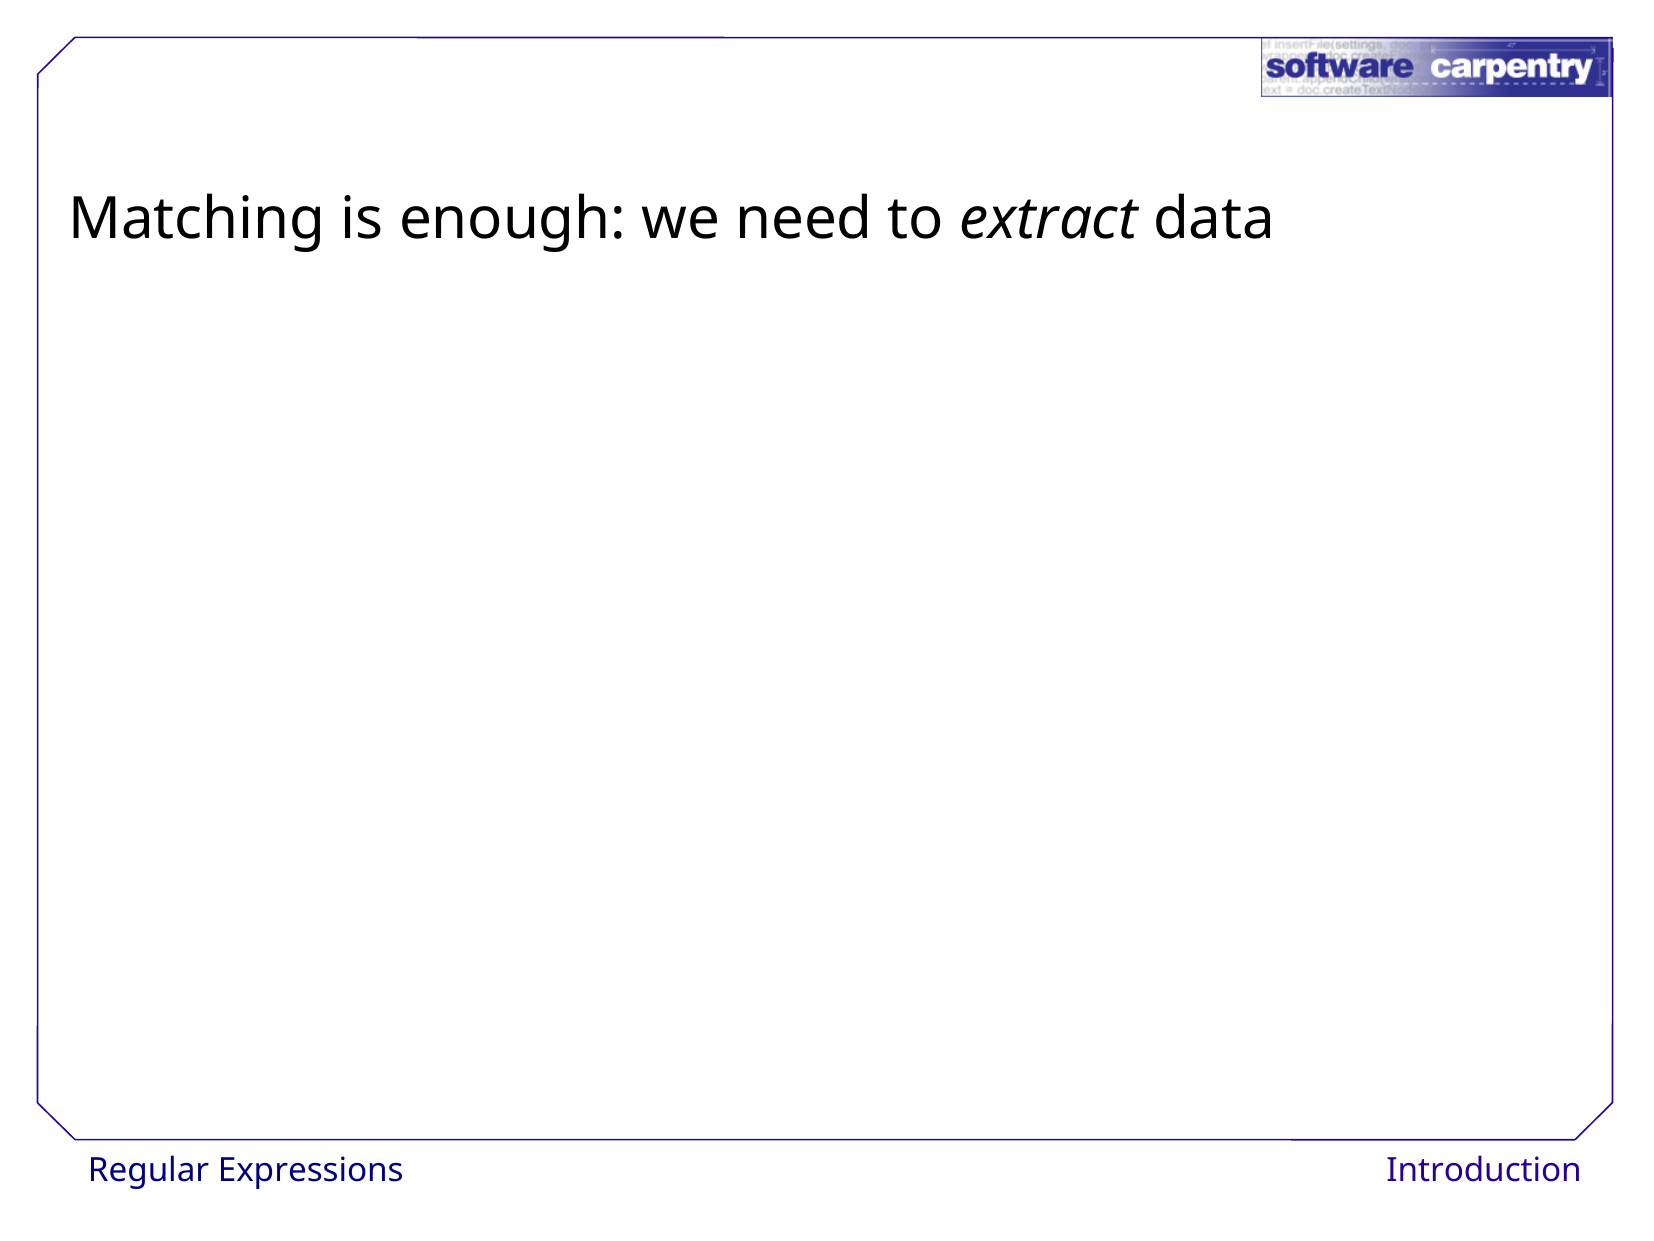

Matching is enough: we need to extract data